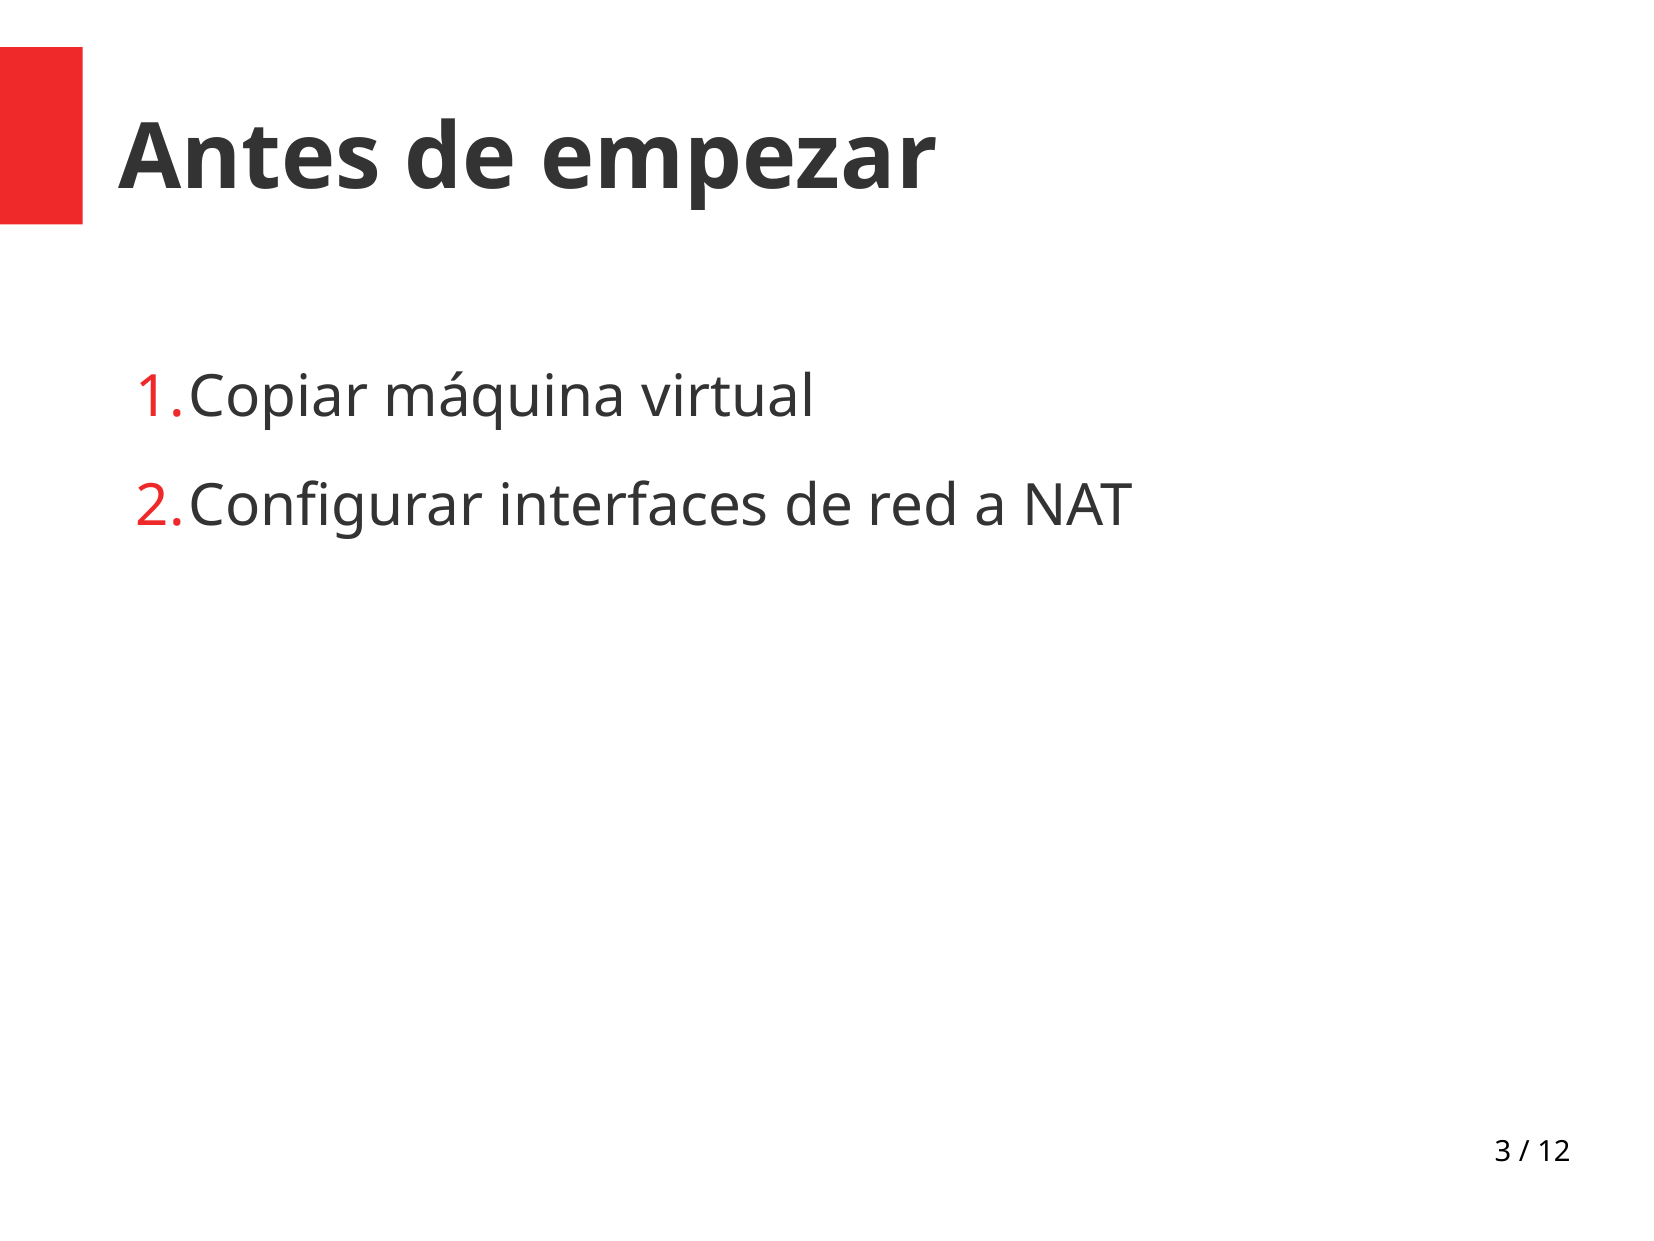

# Antes de empezar
Copiar máquina virtual
Configurar interfaces de red a NAT
3